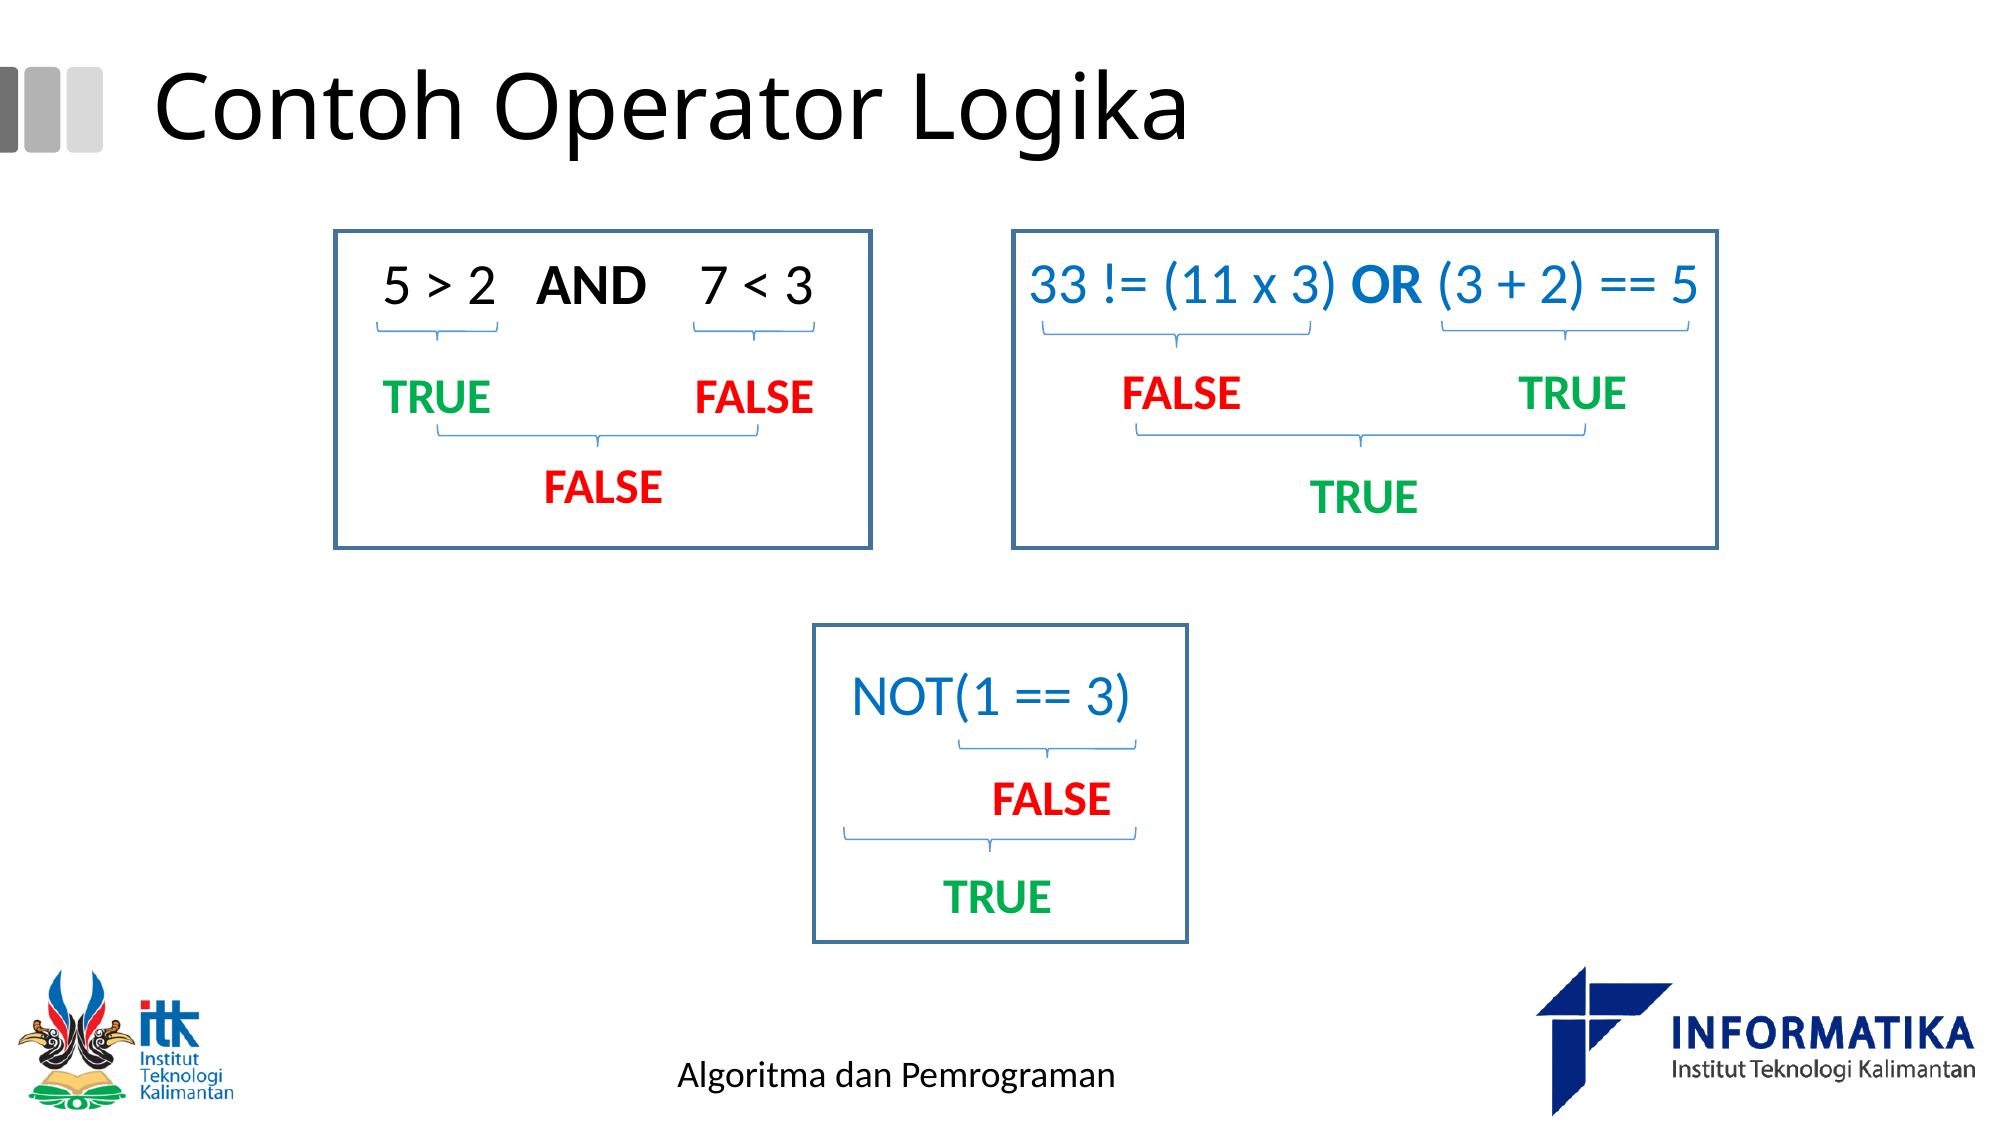

Contoh Operator Logika
33 != (11 x 3) OR (3 + 2) == 5
5 > 2 AND 7 < 3
TRUE
FALSE
FALSE
FALSE
TRUE
TRUE
NOT(1 == 3)
FALSE
TRUE
Algoritma dan Pemrograman